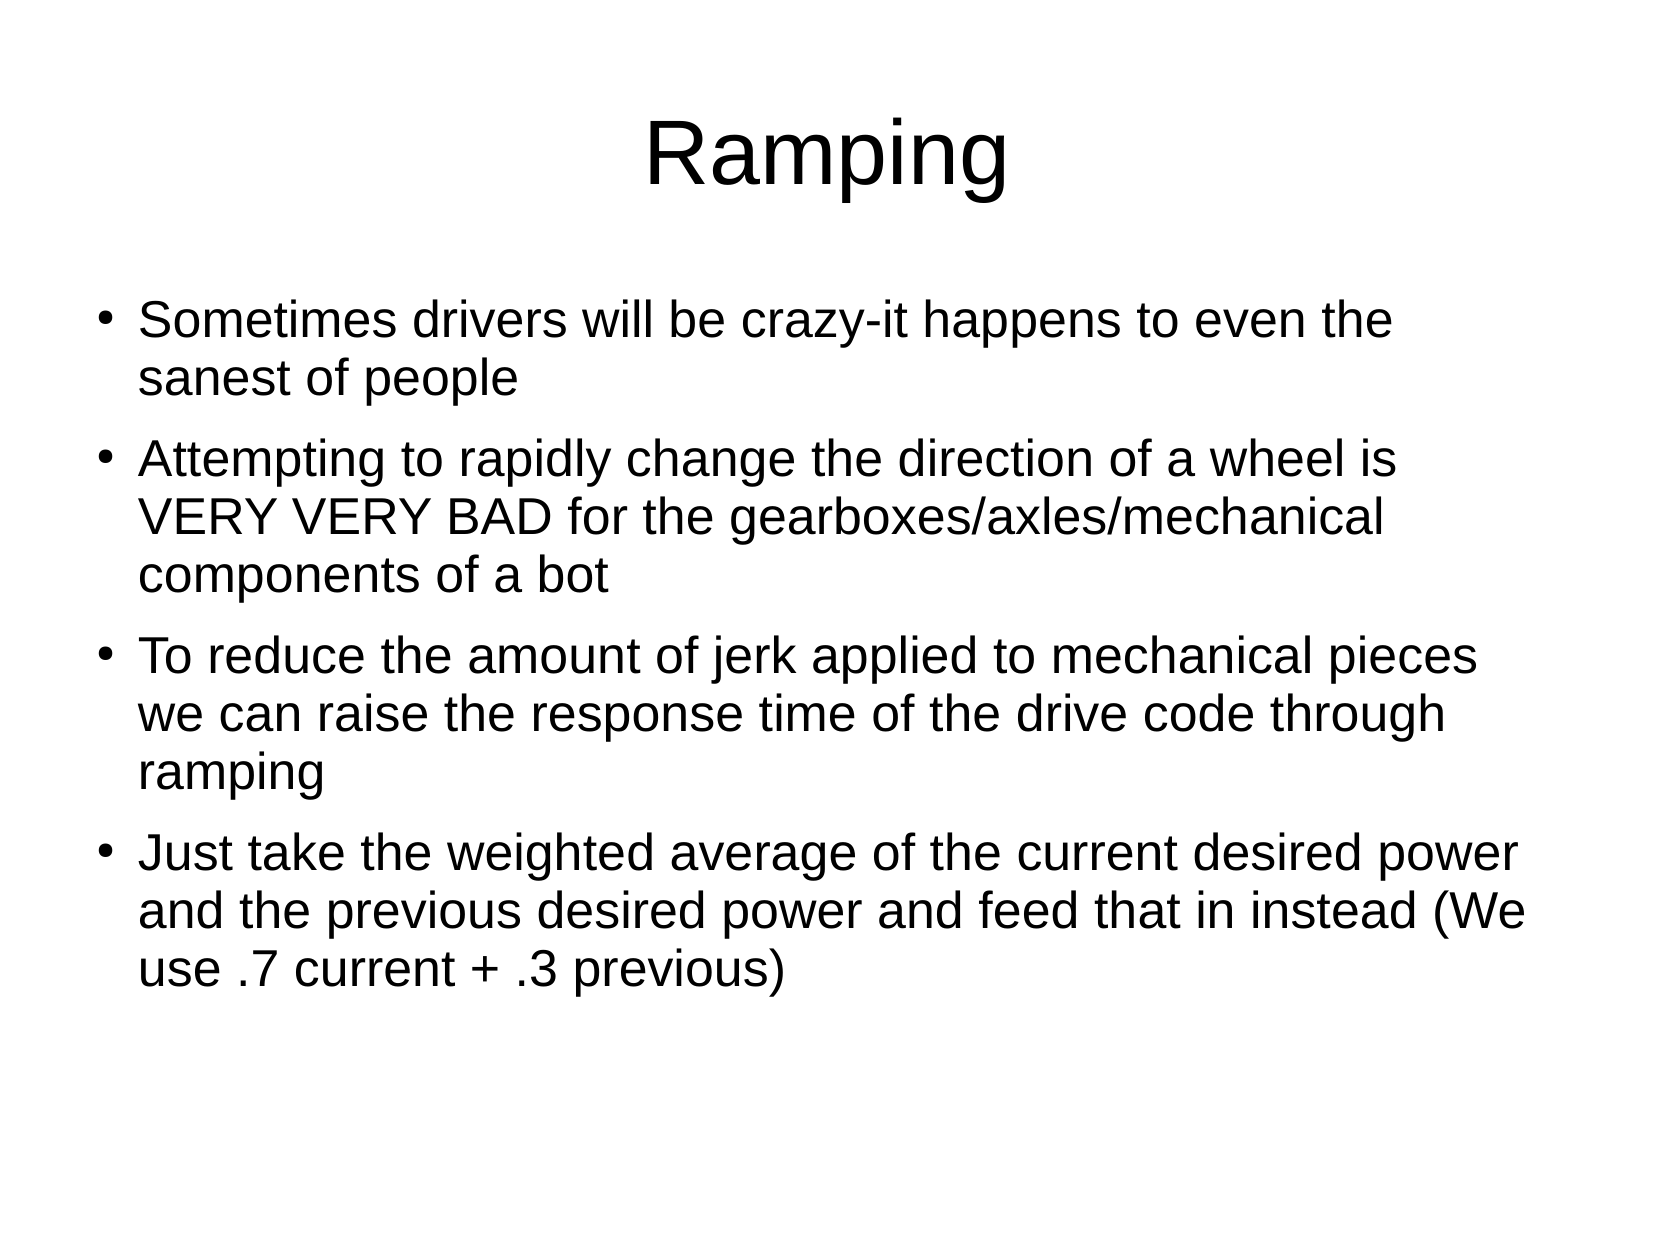

# Ramping
Sometimes drivers will be crazy-it happens to even the sanest of people
Attempting to rapidly change the direction of a wheel is VERY VERY BAD for the gearboxes/axles/mechanical components of a bot
To reduce the amount of jerk applied to mechanical pieces we can raise the response time of the drive code through ramping
Just take the weighted average of the current desired power and the previous desired power and feed that in instead (We use .7 current + .3 previous)